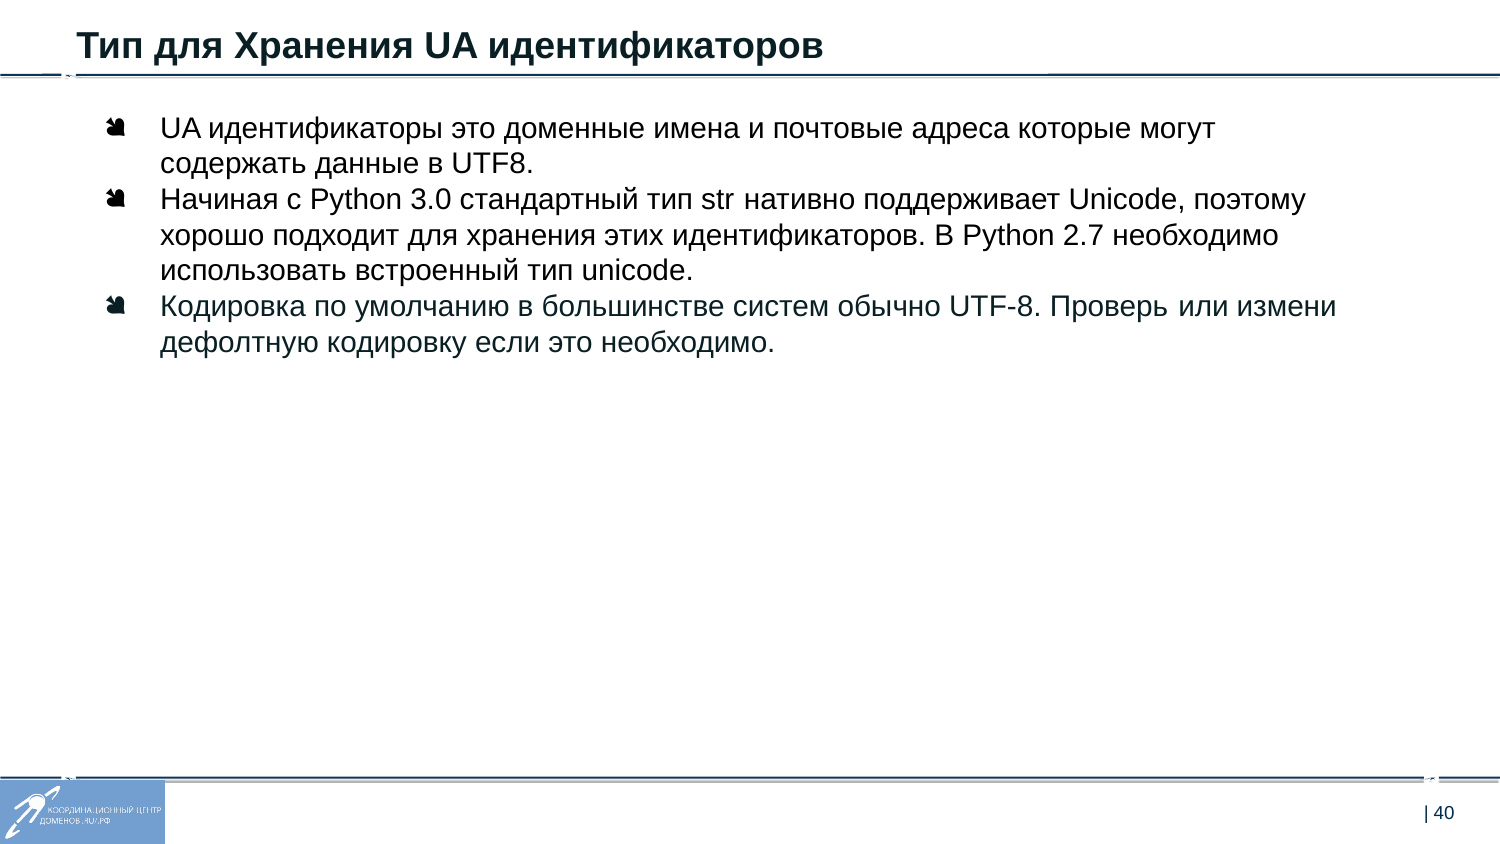

# Тип для Хранения UA идентификаторов
UA идентификаторы это доменные имена и почтовые адреса которые могут содержать данные в UTF8.
Начиная с Python 3.0 стандартный тип str нативно поддерживает Unicode, поэтому хорошо подходит для хранения этих идентификаторов. В Python 2.7 необходимо использовать встроенный тип unicode.
Кодировка по умолчанию в большинстве систем обычно UTF-8. Проверь или измени дефолтную кодировку если это необходимо.